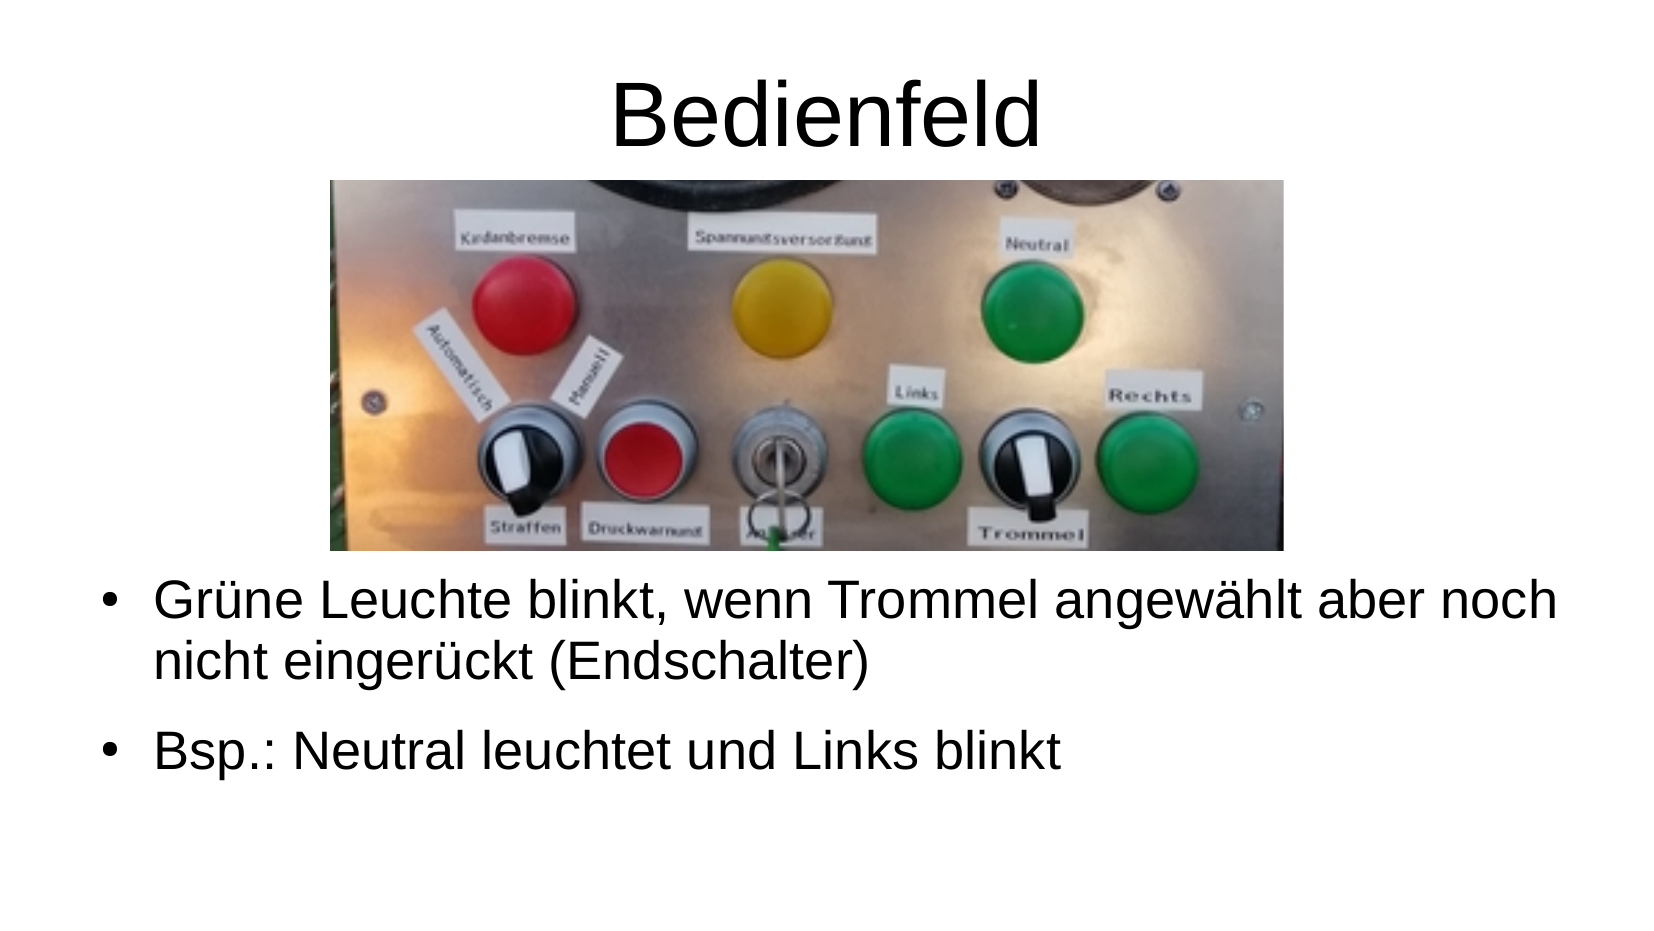

# Bedienfeld
Grüne Leuchte blinkt, wenn Trommel angewählt aber noch nicht eingerückt (Endschalter)
Bsp.: Neutral leuchtet und Links blinkt